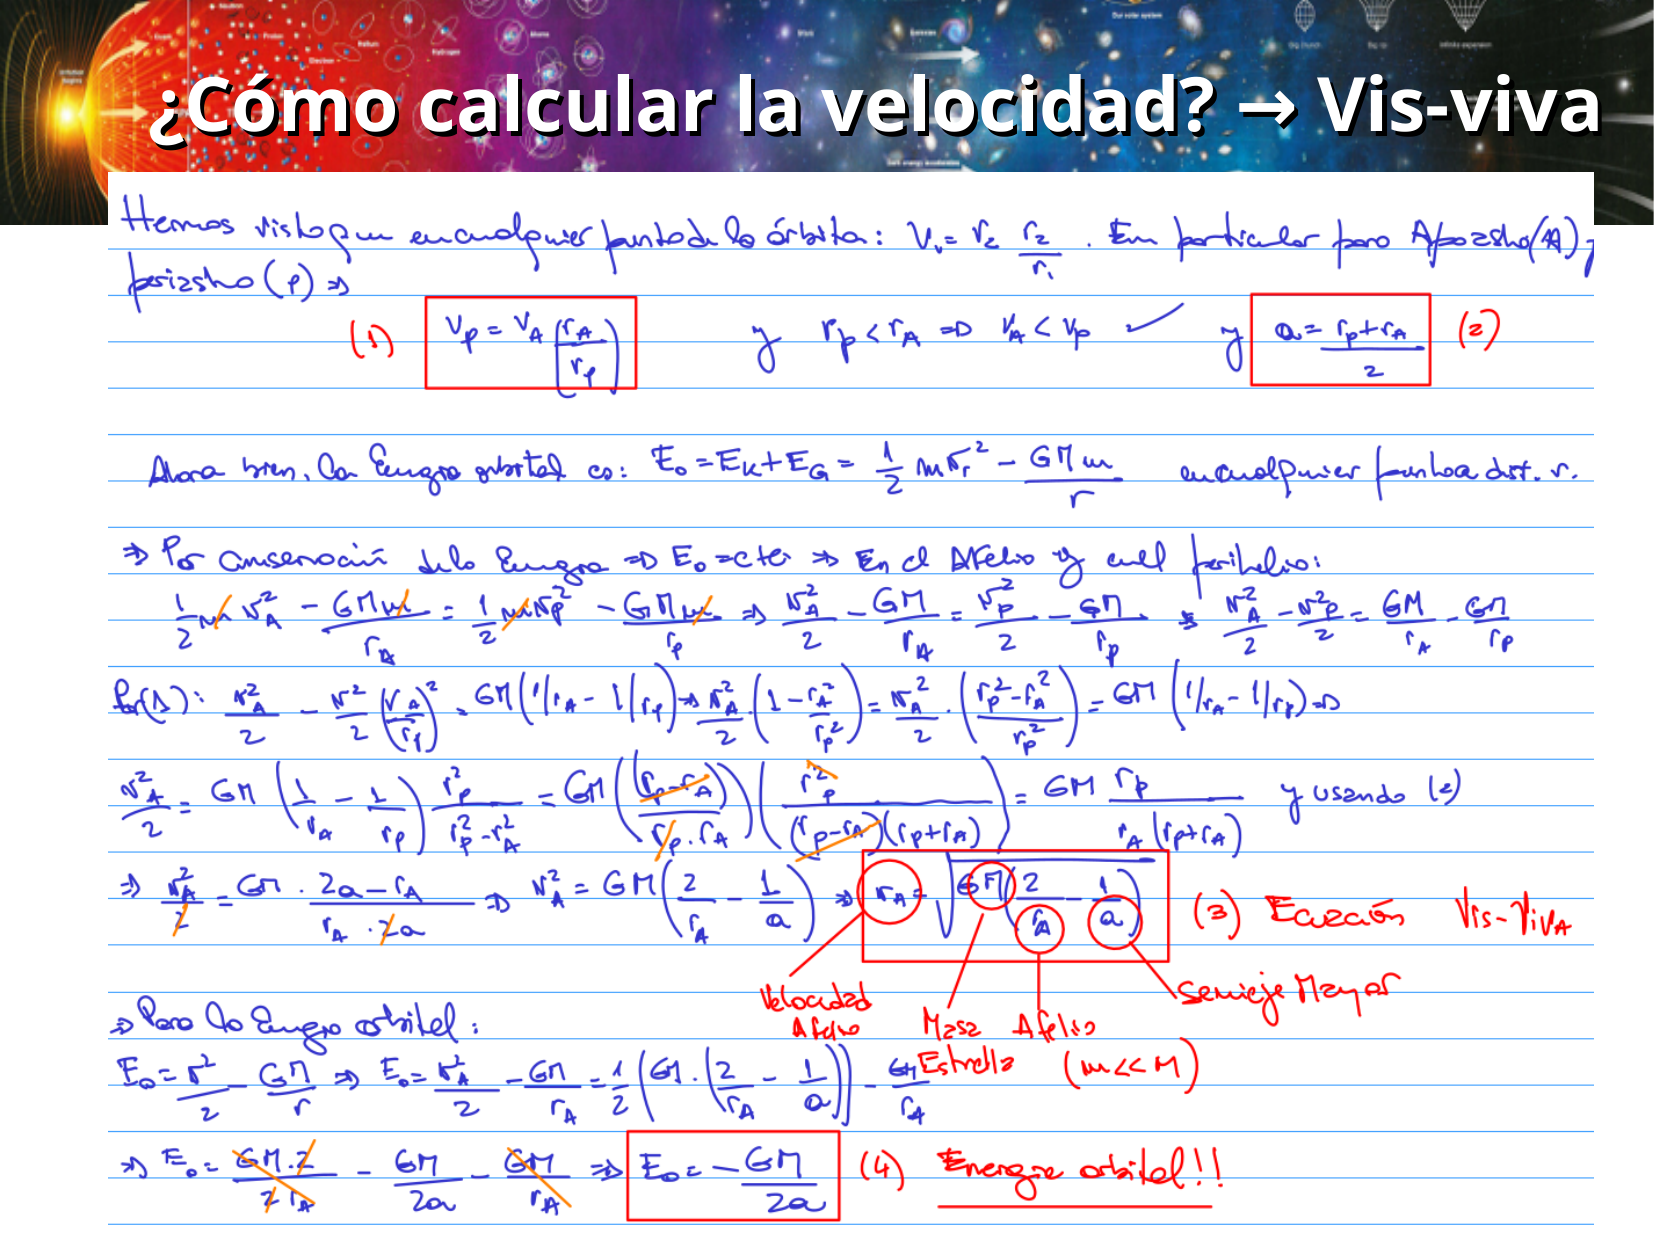

# ¿Cómo calcular la velocidad? → Vis-viva
H. Asorey - Física IV B
24